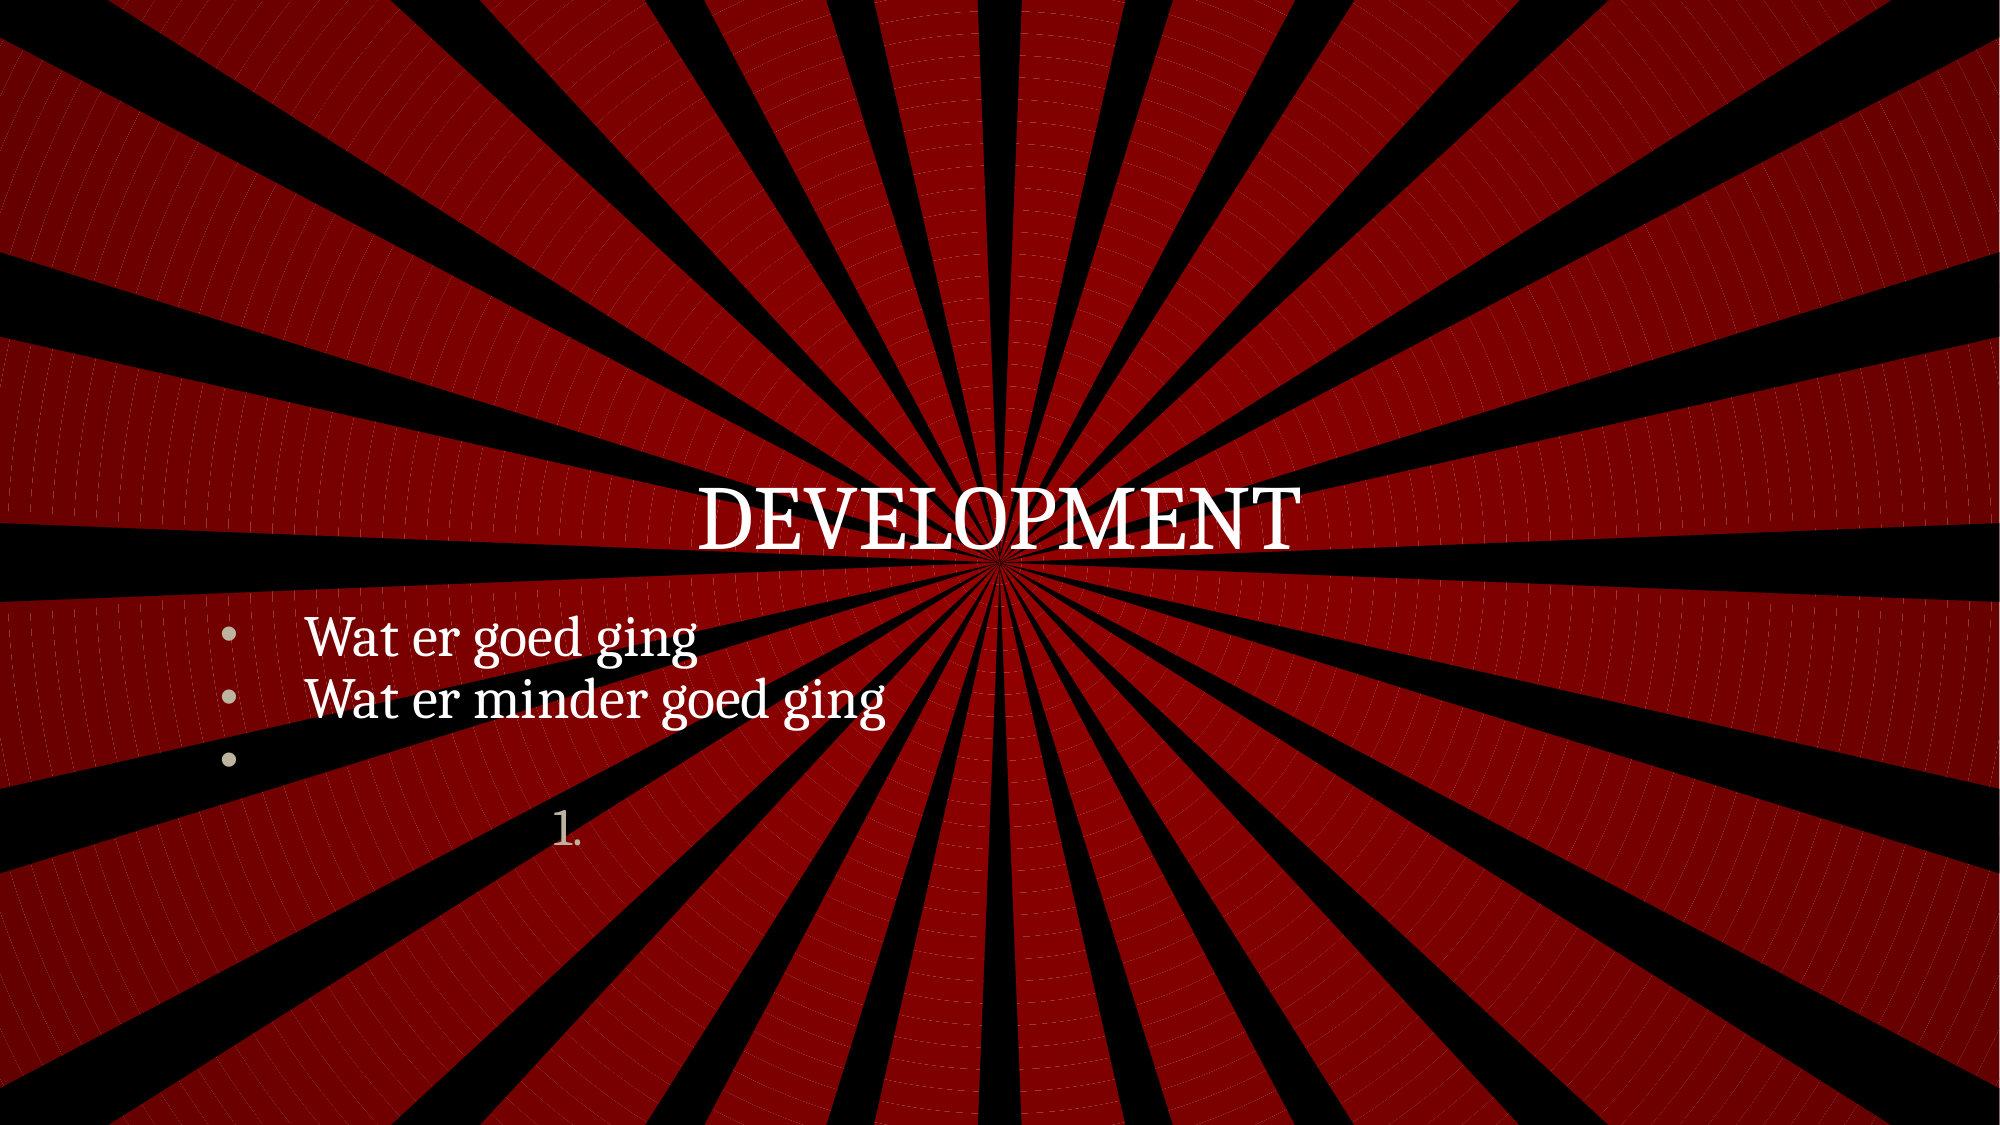

# Development
Wat er goed ging
Wat er minder goed ging